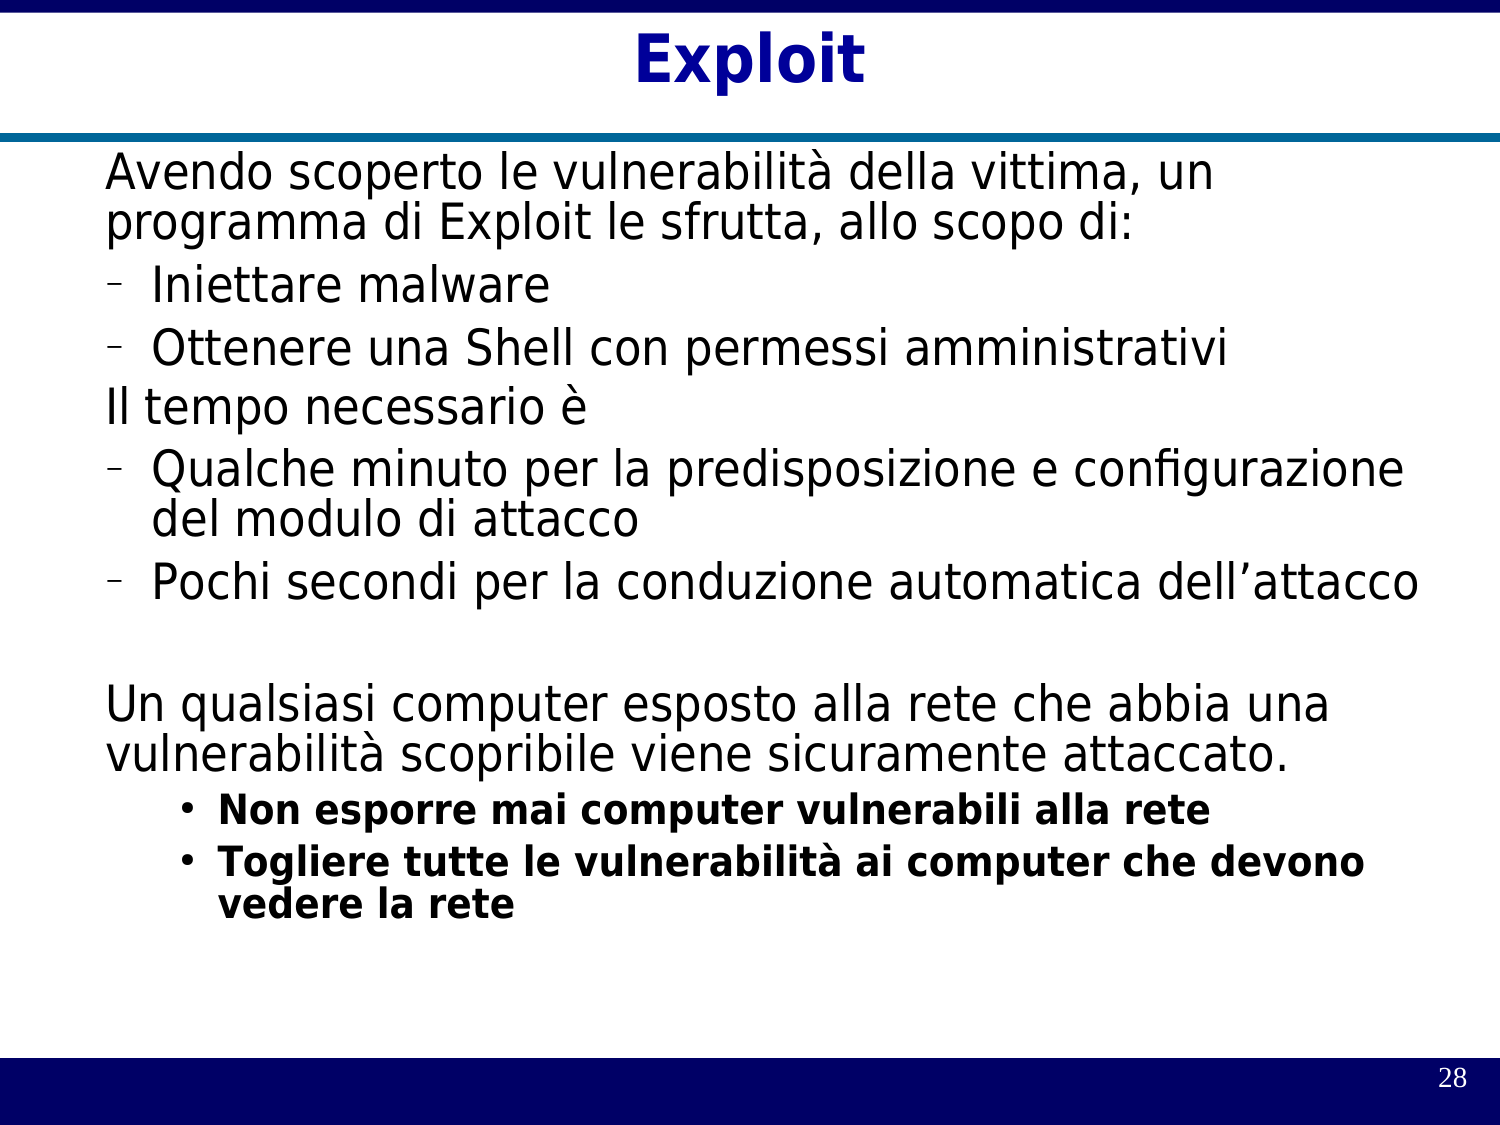

# Exploit
Avendo scoperto le vulnerabilità della vittima, un programma di Exploit le sfrutta, allo scopo di:
Iniettare malware
Ottenere una Shell con permessi amministrativi
Il tempo necessario è
Qualche minuto per la predisposizione e configurazione del modulo di attacco
Pochi secondi per la conduzione automatica dell’attacco
Un qualsiasi computer esposto alla rete che abbia una vulnerabilità scopribile viene sicuramente attaccato.
Non esporre mai computer vulnerabili alla rete
Togliere tutte le vulnerabilità ai computer che devono vedere la rete